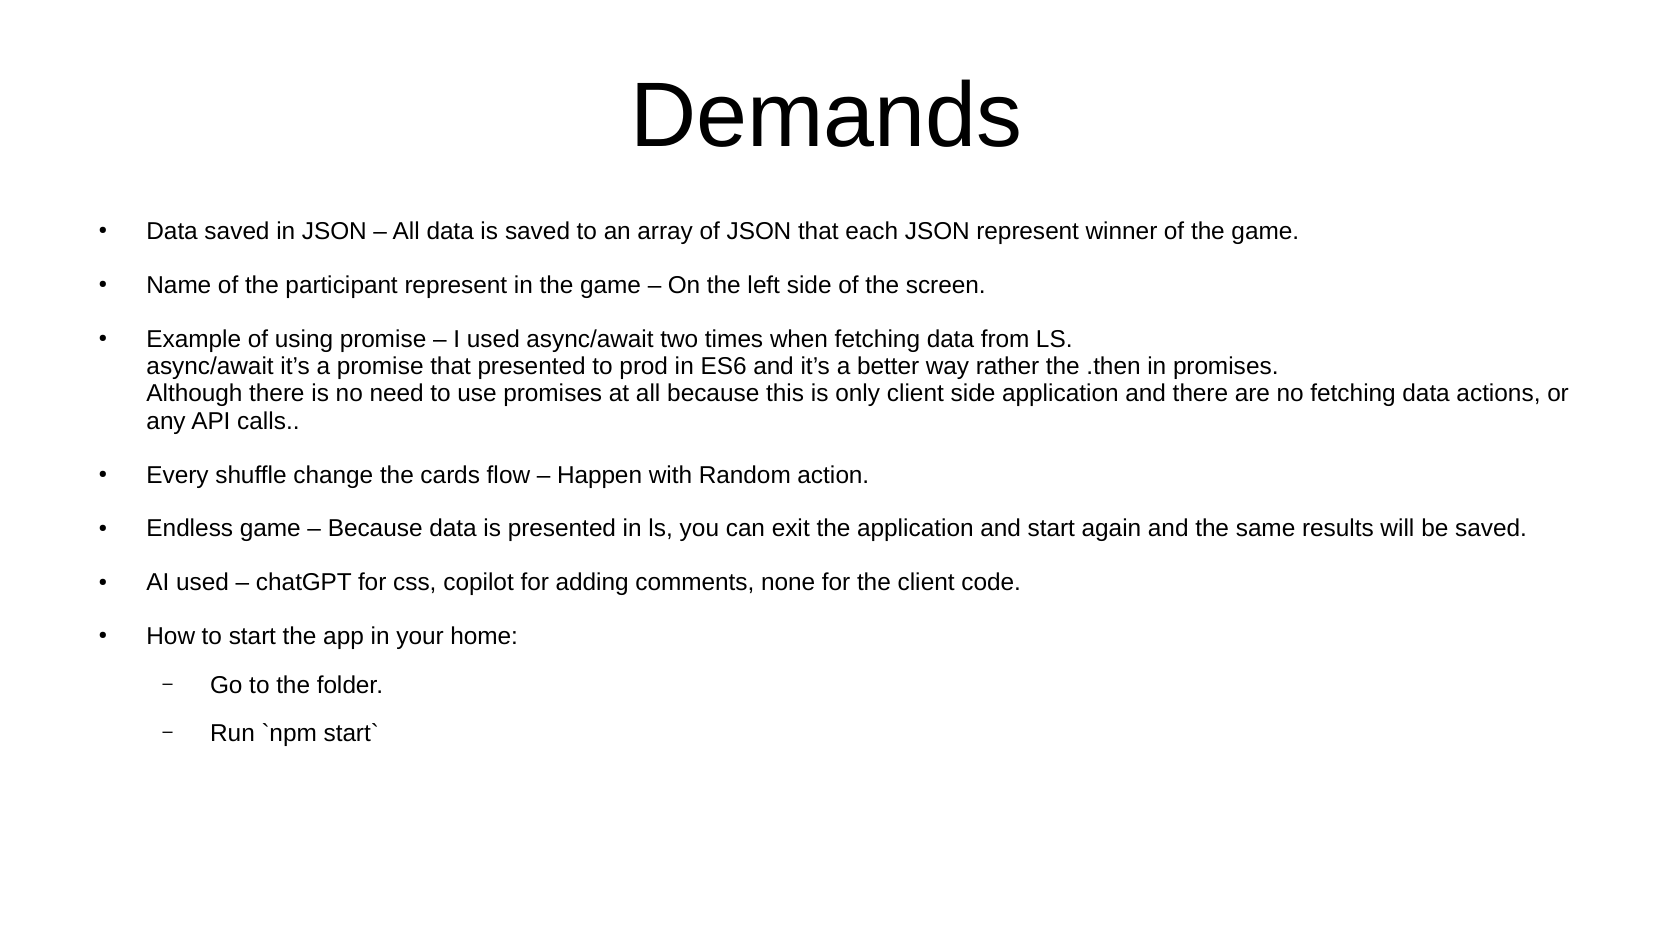

# Demands
Data saved in JSON – All data is saved to an array of JSON that each JSON represent winner of the game.
Name of the participant represent in the game – On the left side of the screen.
Example of using promise – I used async/await two times when fetching data from LS.
async/await it’s a promise that presented to prod in ES6 and it’s a better way rather the .then in promises.
Although there is no need to use promises at all because this is only client side application and there are no fetching data actions, or any API calls..
Every shuffle change the cards flow – Happen with Random action.
Endless game – Because data is presented in ls, you can exit the application and start again and the same results will be saved.
AI used – chatGPT for css, copilot for adding comments, none for the client code.
How to start the app in your home:
Go to the folder.
Run `npm start`